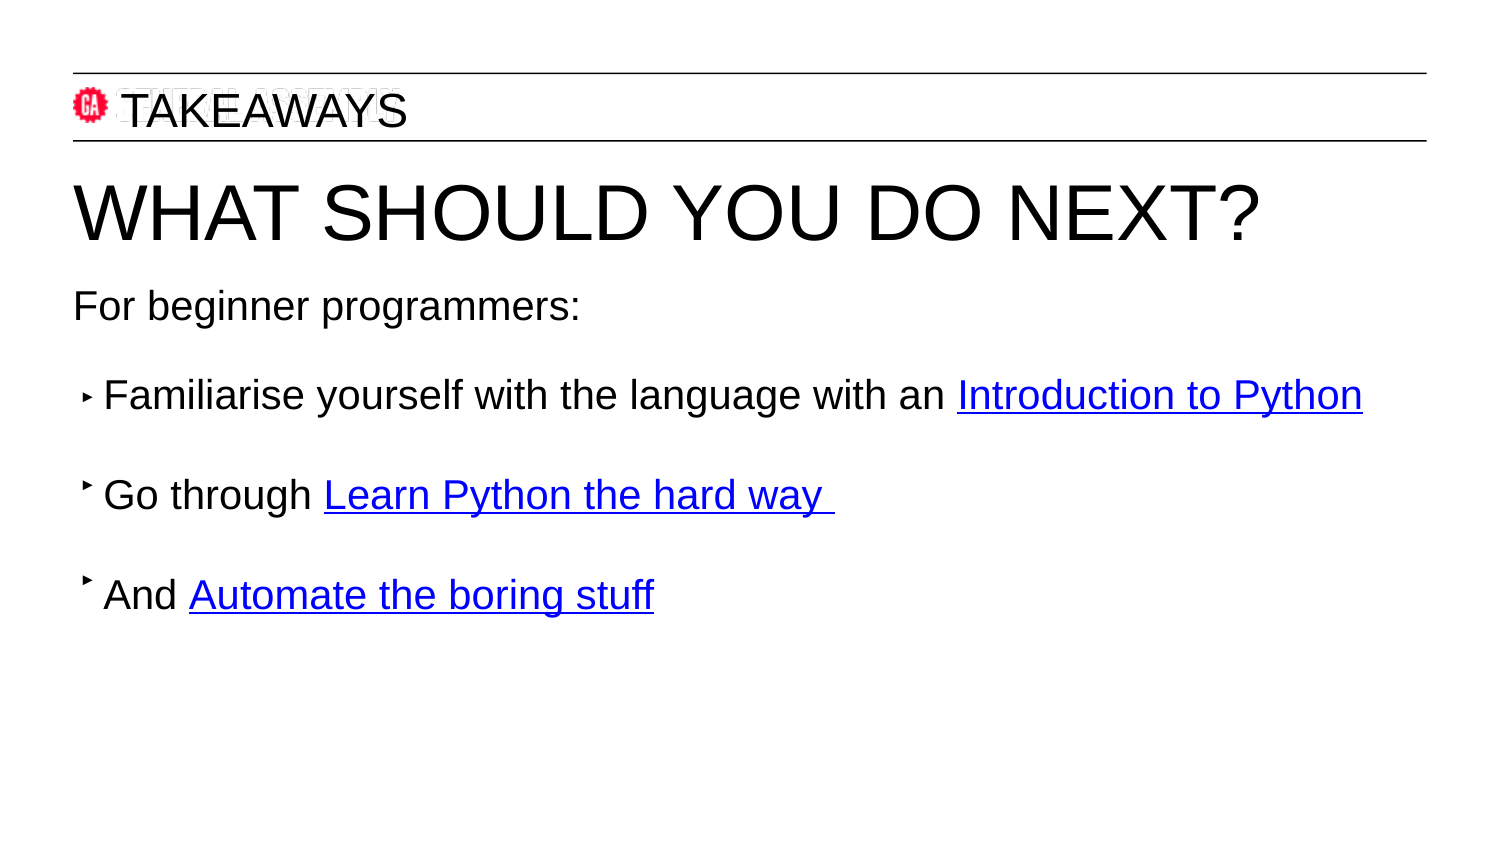

TAKEAWAYS
WHAT SHOULD YOU DO NEXT?
For beginner programmers:
Familiarise yourself with the language with an Introduction to Python
Go through Learn Python the hard way
And Automate the boring stuff
►
►
►